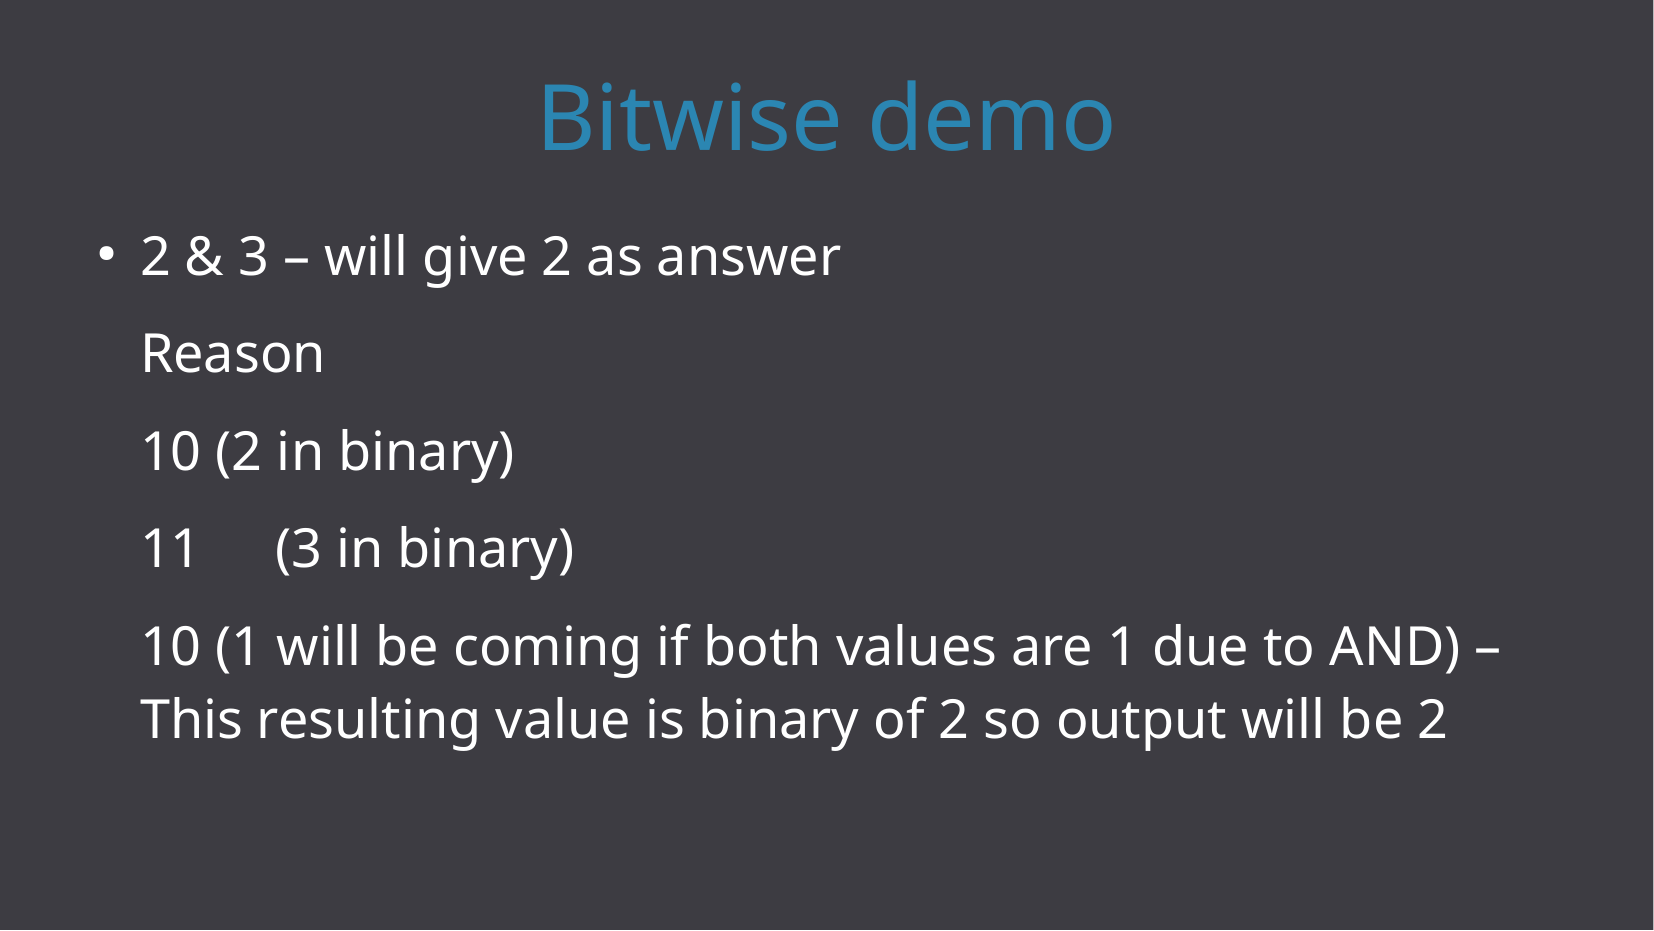

# Bitwise demo
2 & 3 – will give 2 as answer
Reason
10 (2 in binary)
11	 (3 in binary)
10 (1 will be coming if both values are 1 due to AND) – This resulting value is binary of 2 so output will be 2